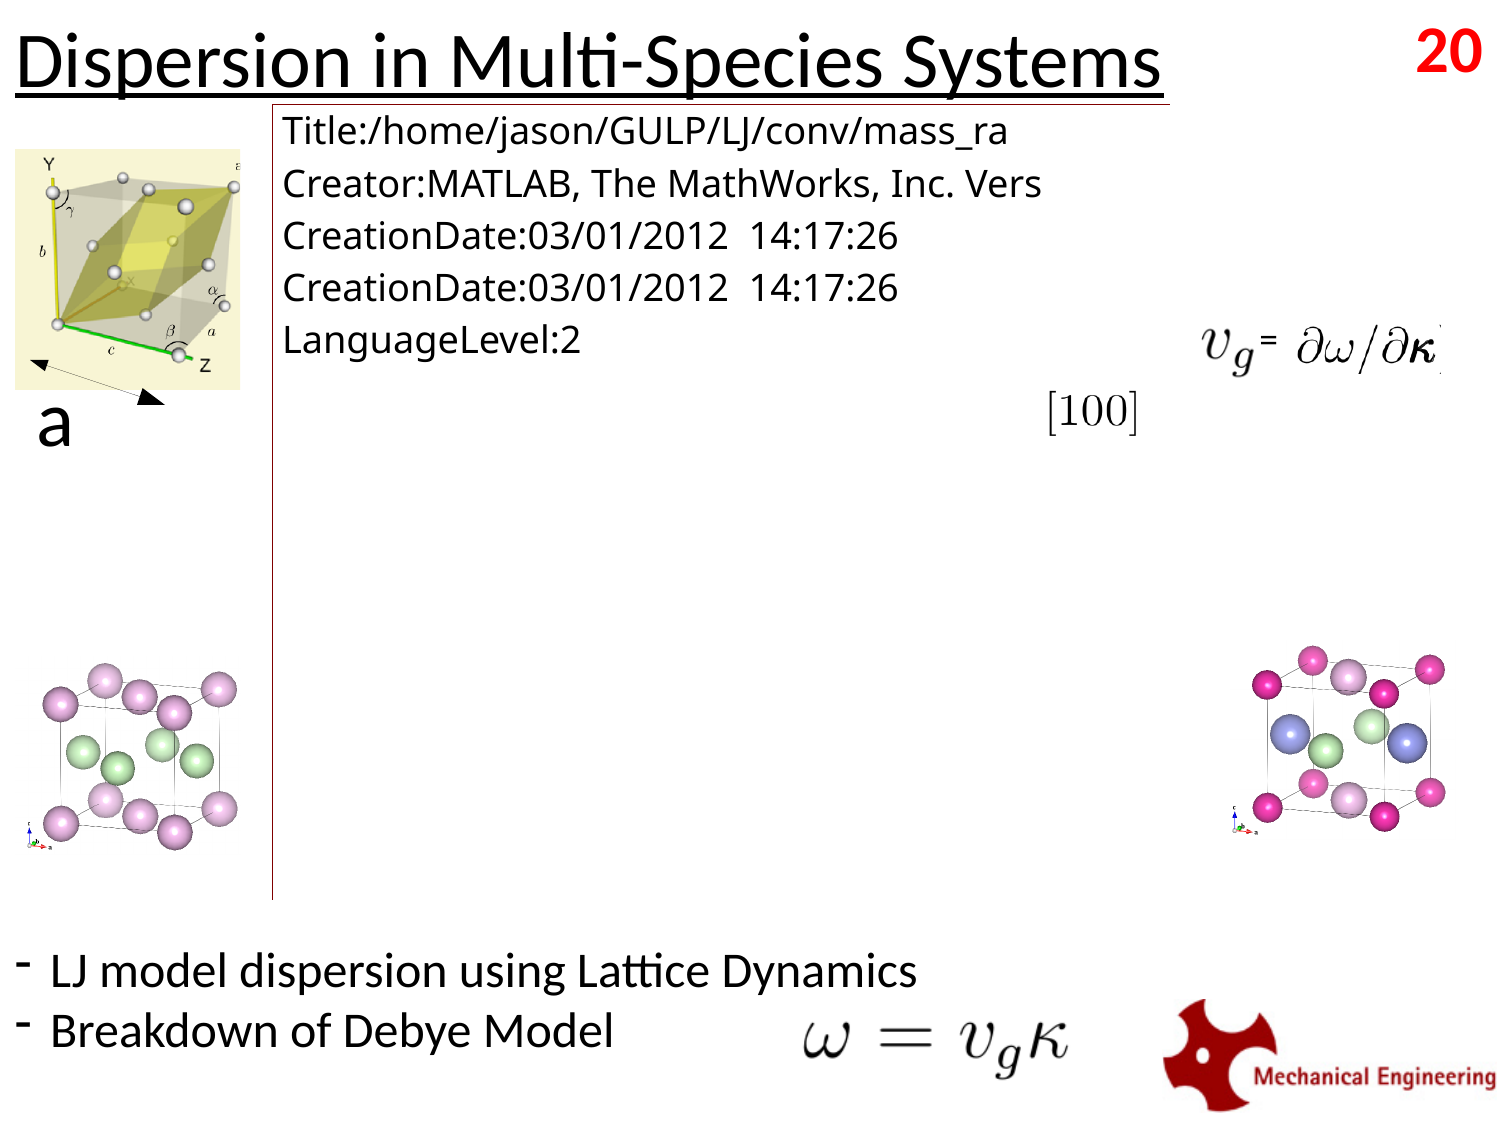

# Dispersion in Multi-Species Systems
20
a
=
LJ model dispersion using Lattice Dynamics
Breakdown of Debye Model